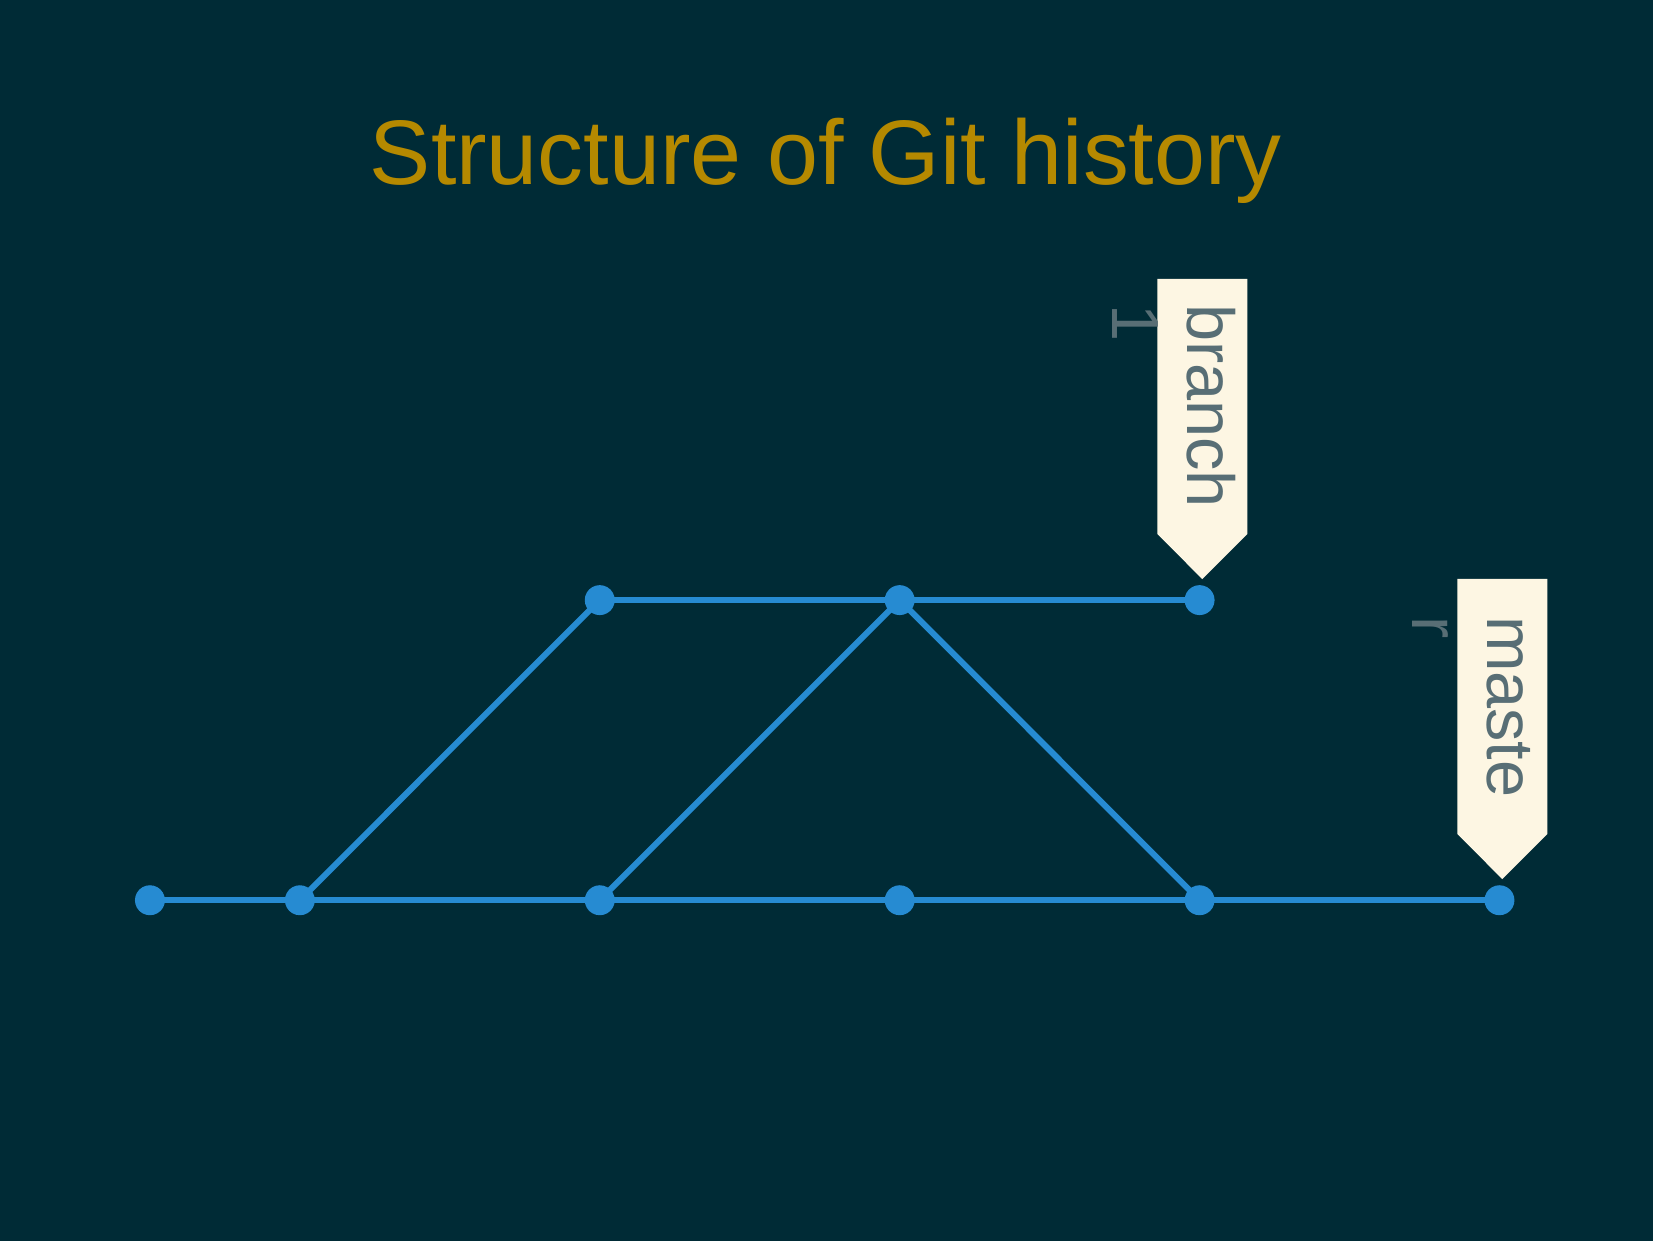

# Structure of Git history
branch1
master